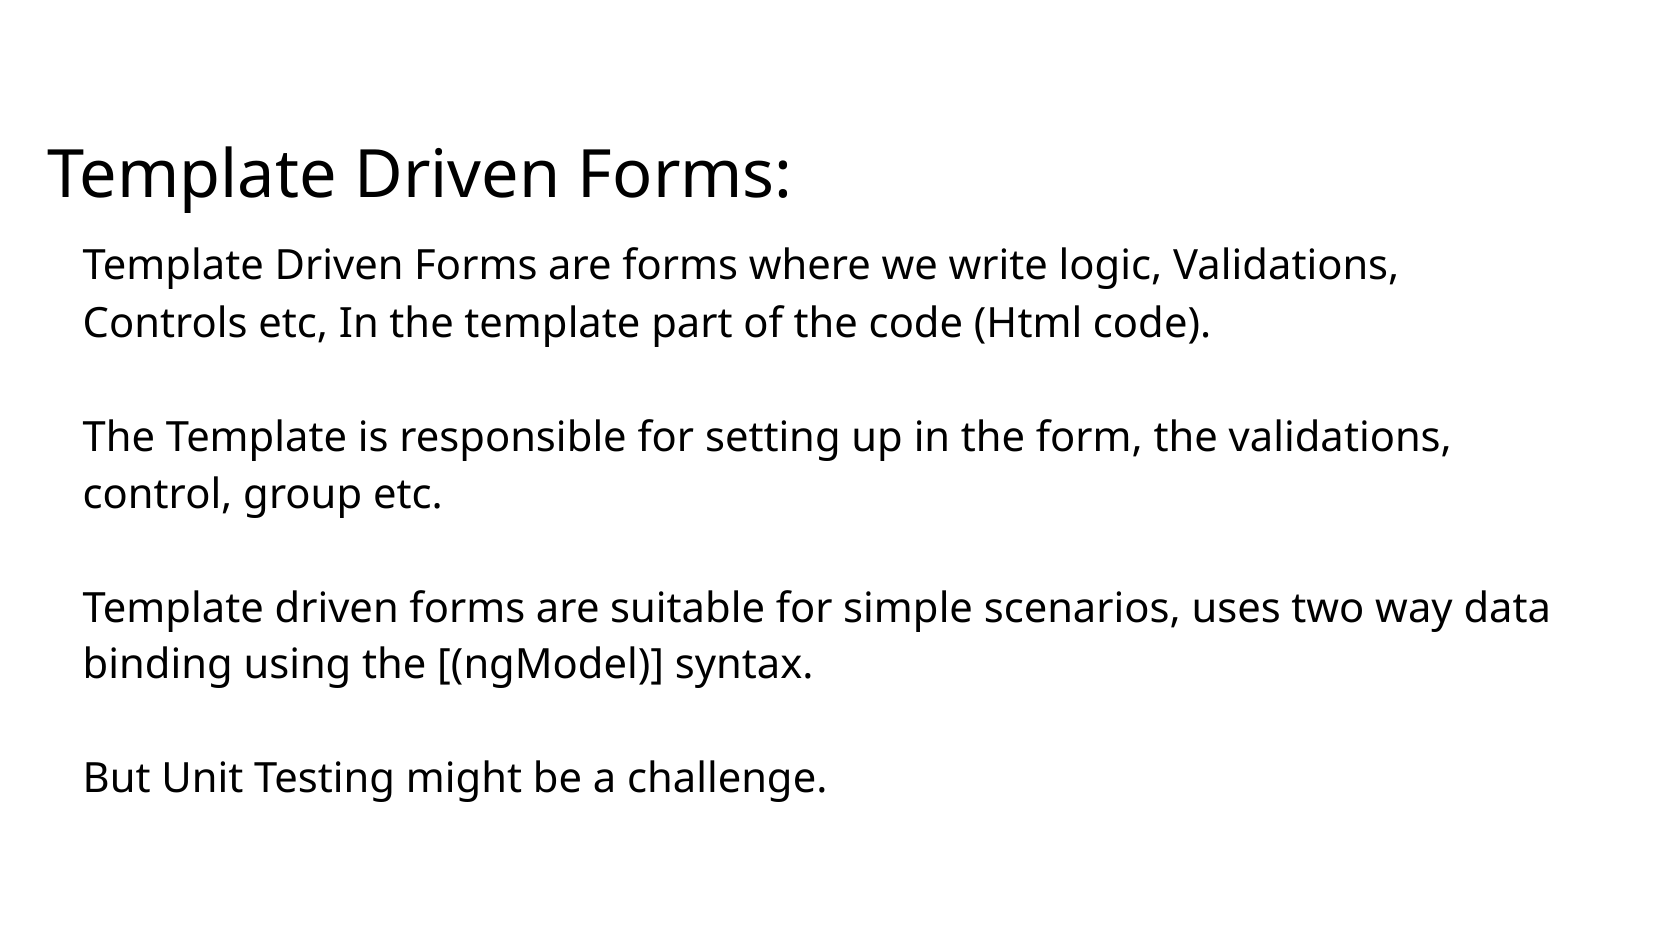

# Template Driven Forms:
Template Driven Forms are forms where we write logic, Validations, Controls etc, In the template part of the code (Html code).
The Template is responsible for setting up in the form, the validations, control, group etc.
Template driven forms are suitable for simple scenarios, uses two way data binding using the [(ngModel)] syntax.
But Unit Testing might be a challenge.